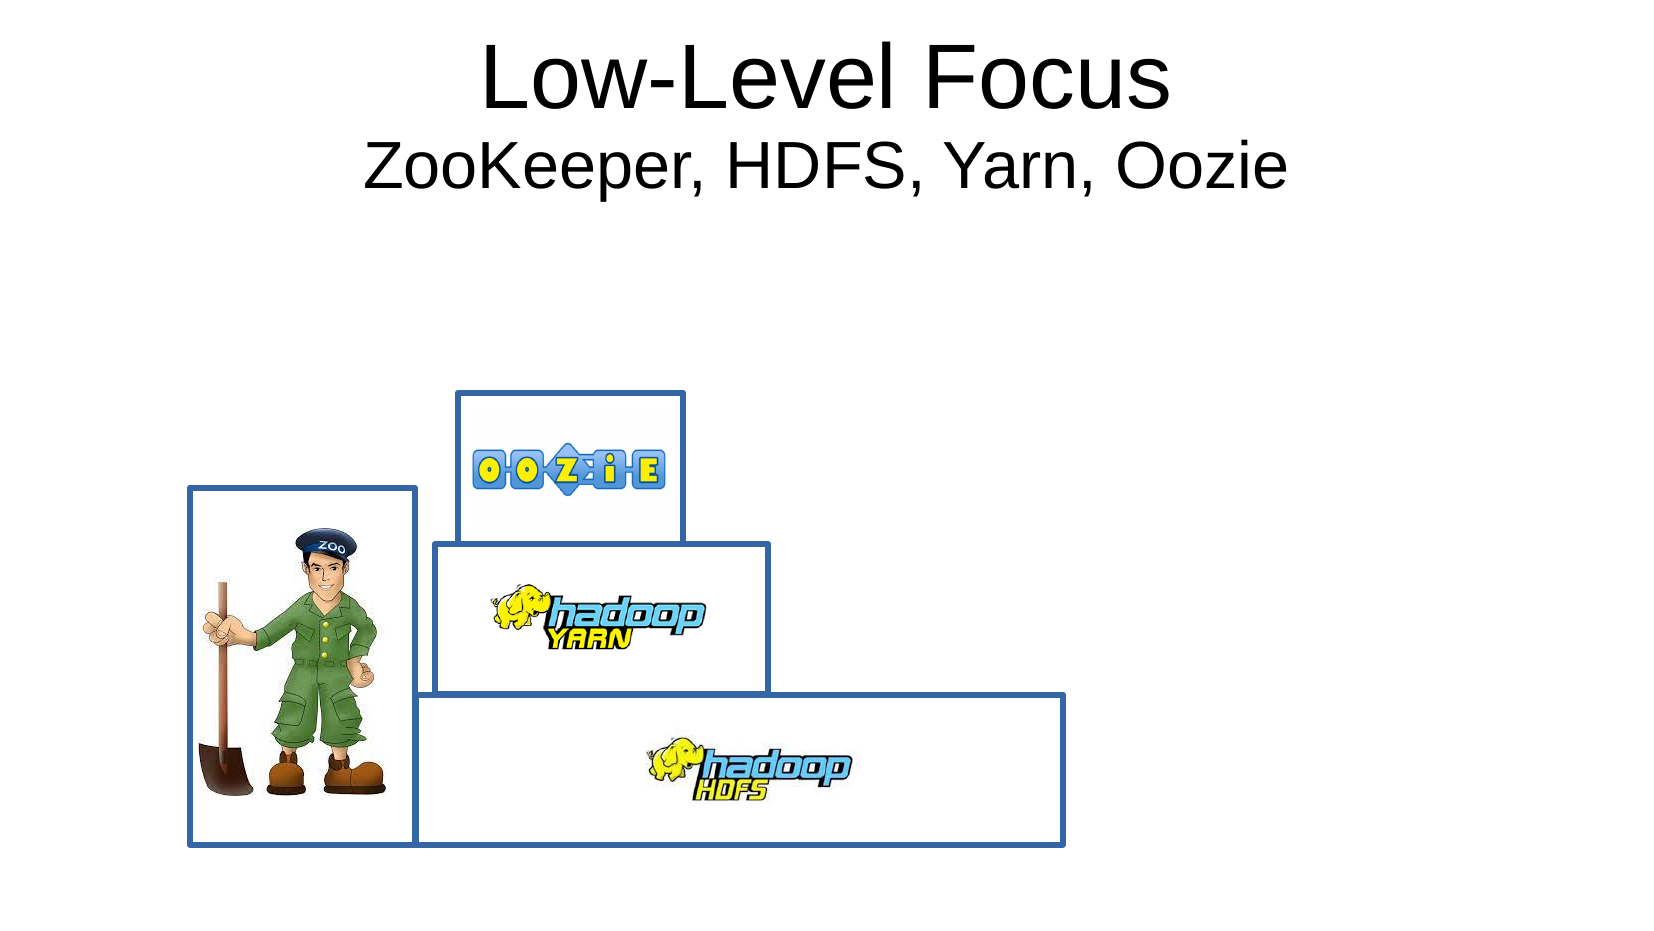

# Low-Level Focus ZooKeeper, HDFS, Yarn, Oozie